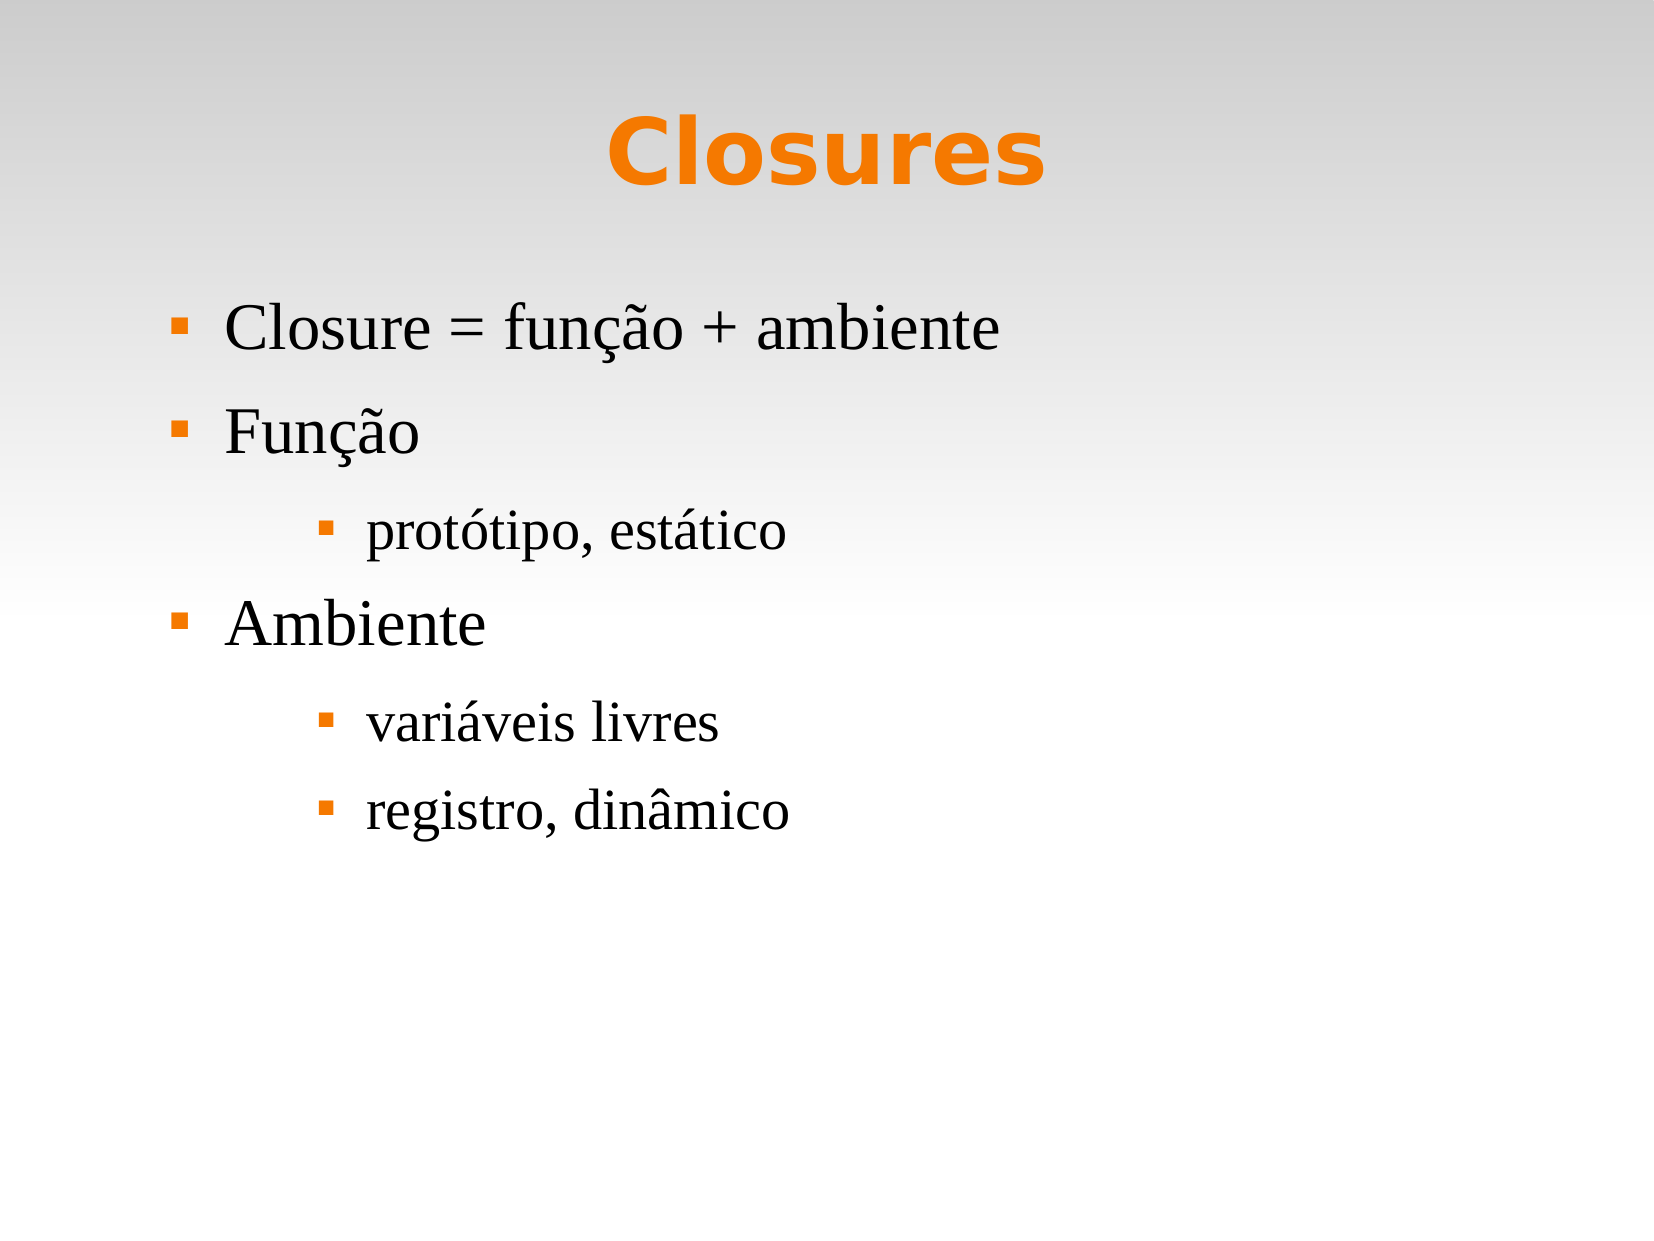

# Closures
Closure = função + ambiente
Função
protótipo, estático
Ambiente
variáveis livres
registro, dinâmico